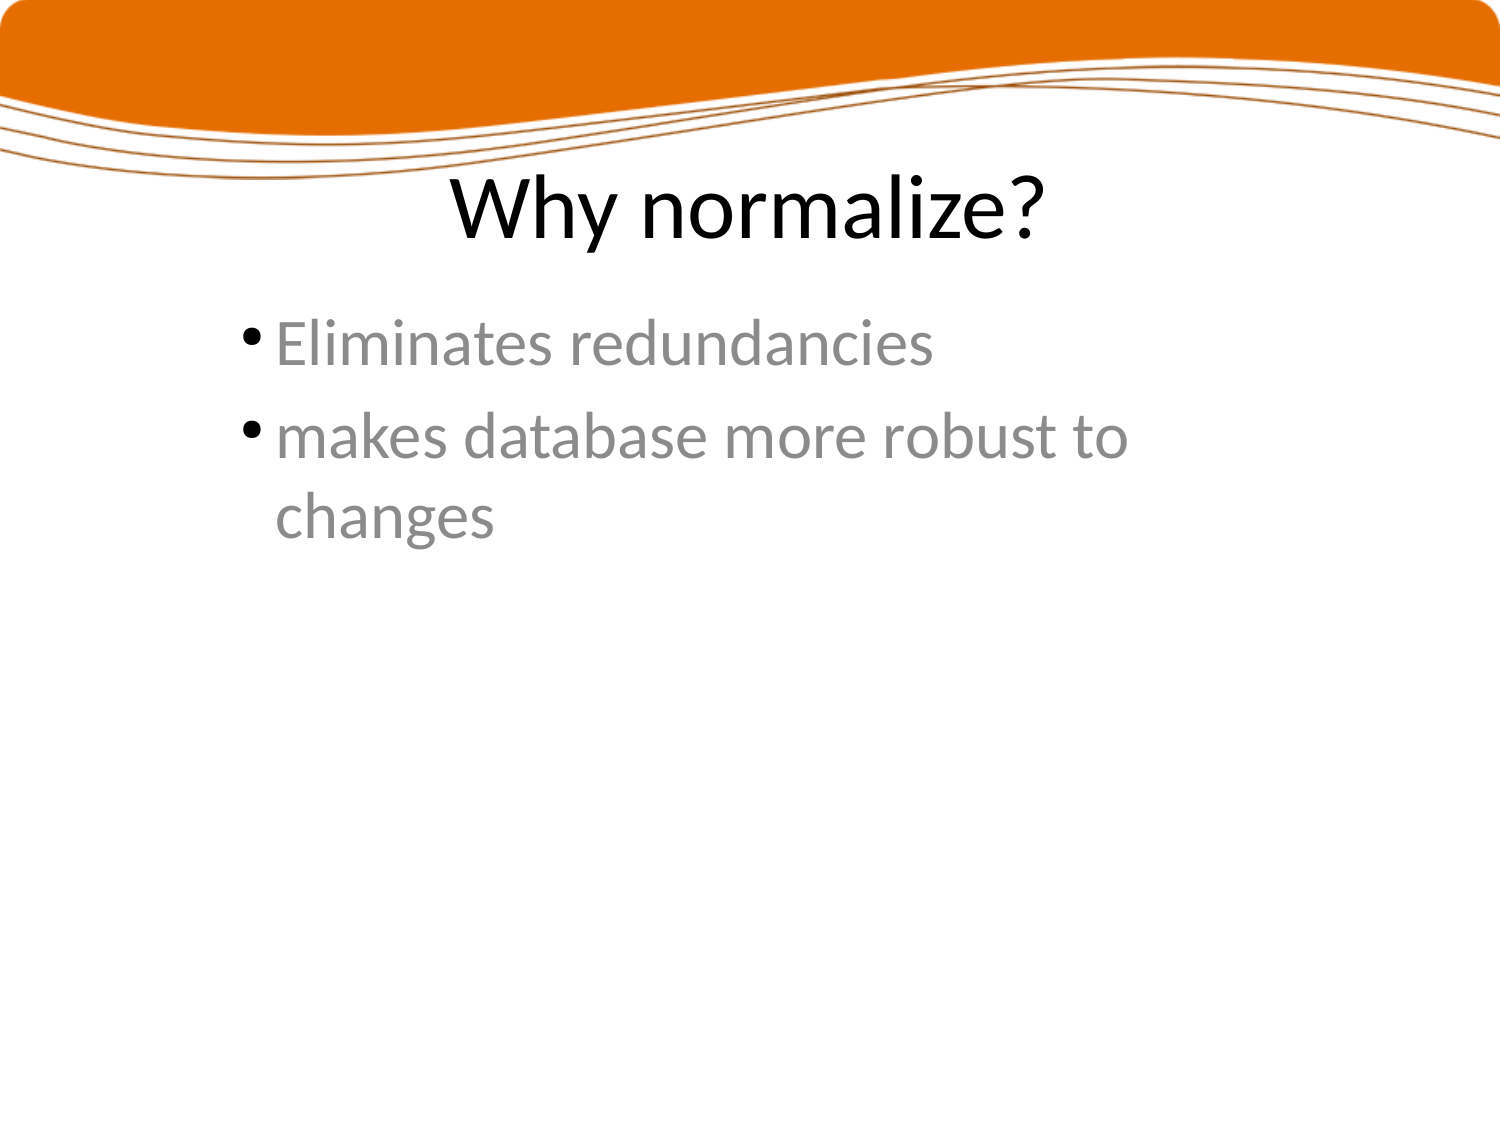

Why normalize?
# Eliminates redundancies
makes database more robust to changes